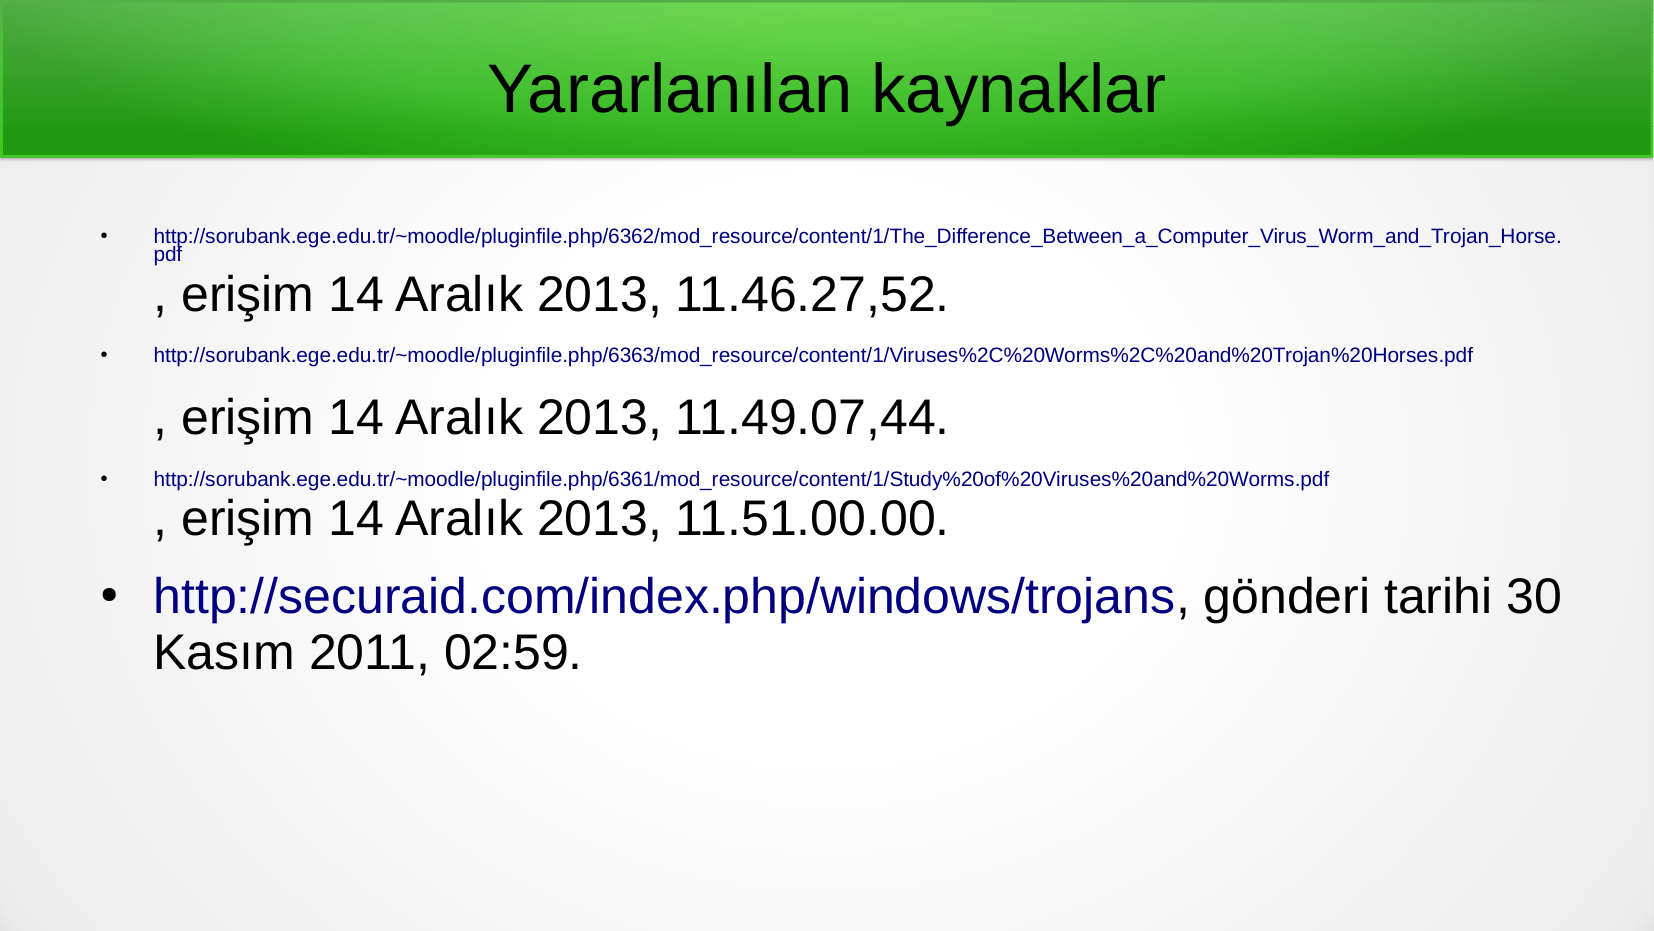

# Yararlanılan kaynaklar
http://sorubank.ege.edu.tr/~moodle/pluginfile.php/6362/mod_resource/content/1/The_Difference_Between_a_Computer_Virus_Worm_and_Trojan_Horse.pdf, erişim 14 Aralık 2013, 11.46.27,52.
http://sorubank.ege.edu.tr/~moodle/pluginfile.php/6363/mod_resource/content/1/Viruses%2C%20Worms%2C%20and%20Trojan%20Horses.pdf
, erişim 14 Aralık 2013, 11.49.07,44.
http://sorubank.ege.edu.tr/~moodle/pluginfile.php/6361/mod_resource/content/1/Study%20of%20Viruses%20and%20Worms.pdf
, erişim 14 Aralık 2013, 11.51.00.00.
http://securaid.com/index.php/windows/trojans, gönderi tarihi 30 Kasım 2011, 02:59.